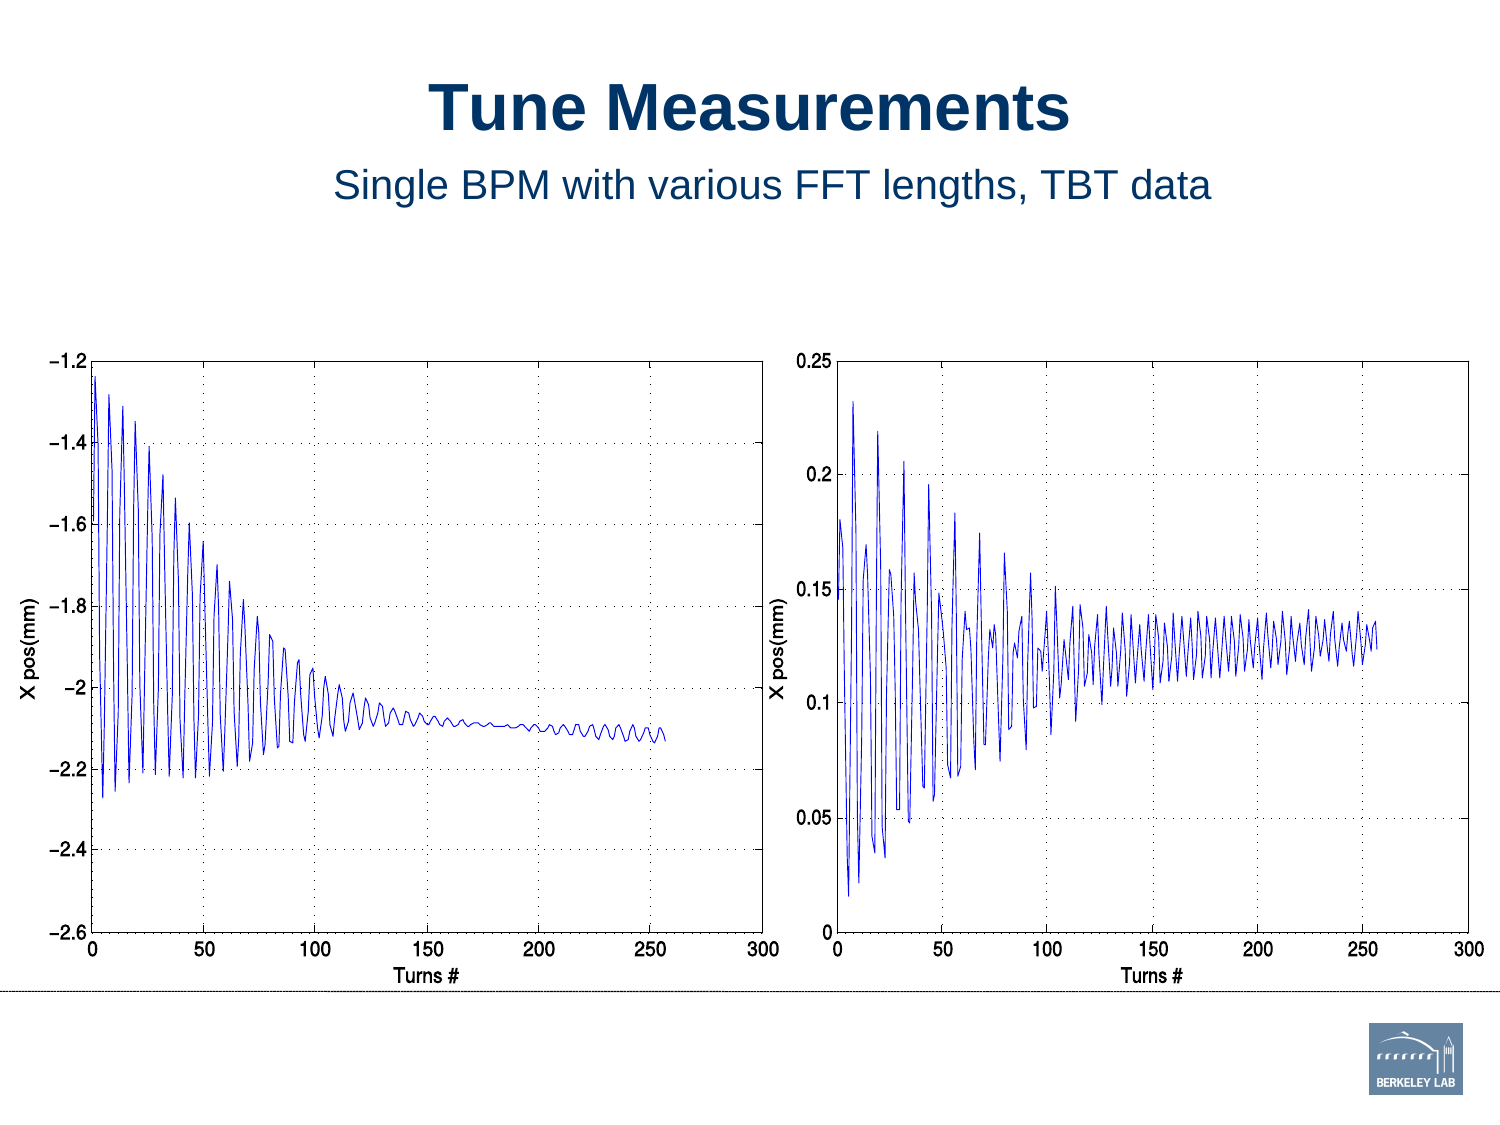

# Tune Measurements
Single BPM with various FFT lengths, TBT data